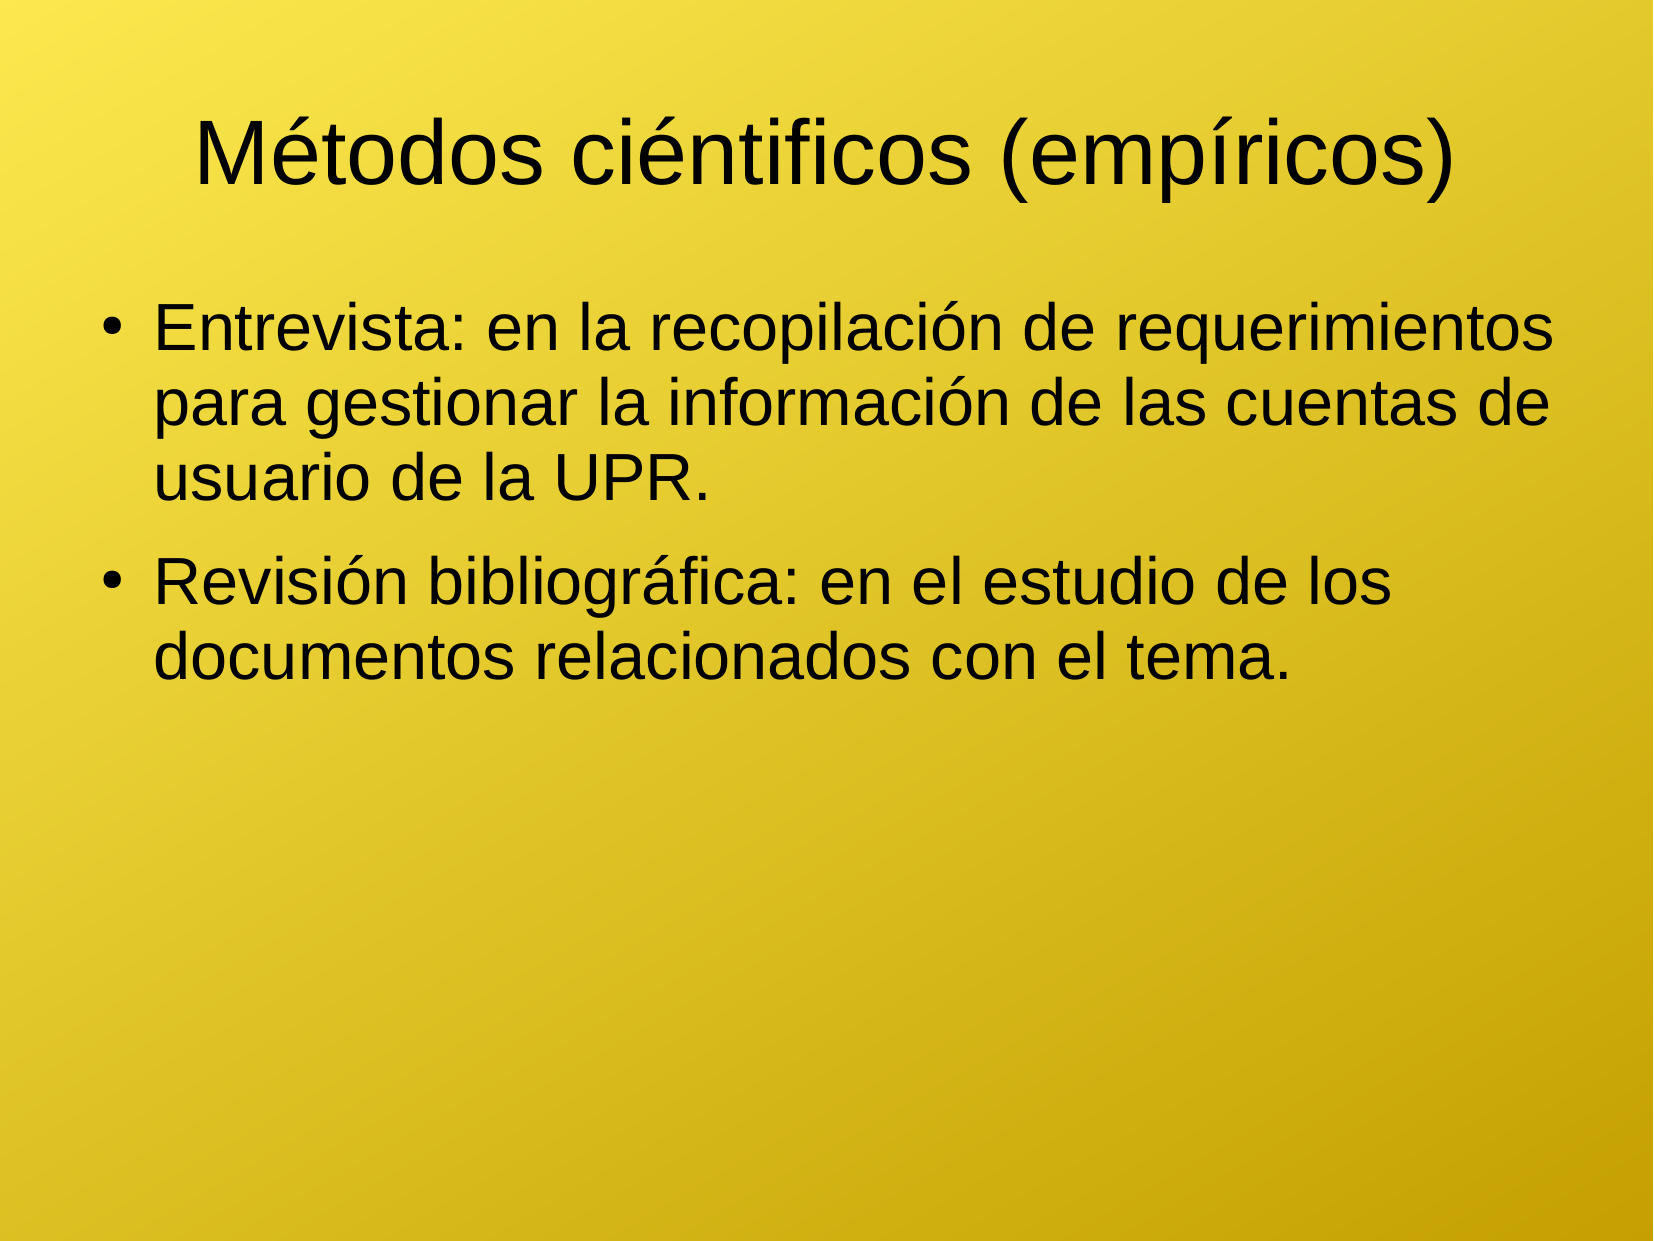

# Métodos ciéntificos (empíricos)
Entrevista: en la recopilación de requerimientos para gestionar la información de las cuentas de usuario de la UPR.
Revisión bibliográfica: en el estudio de los documentos relacionados con el tema.